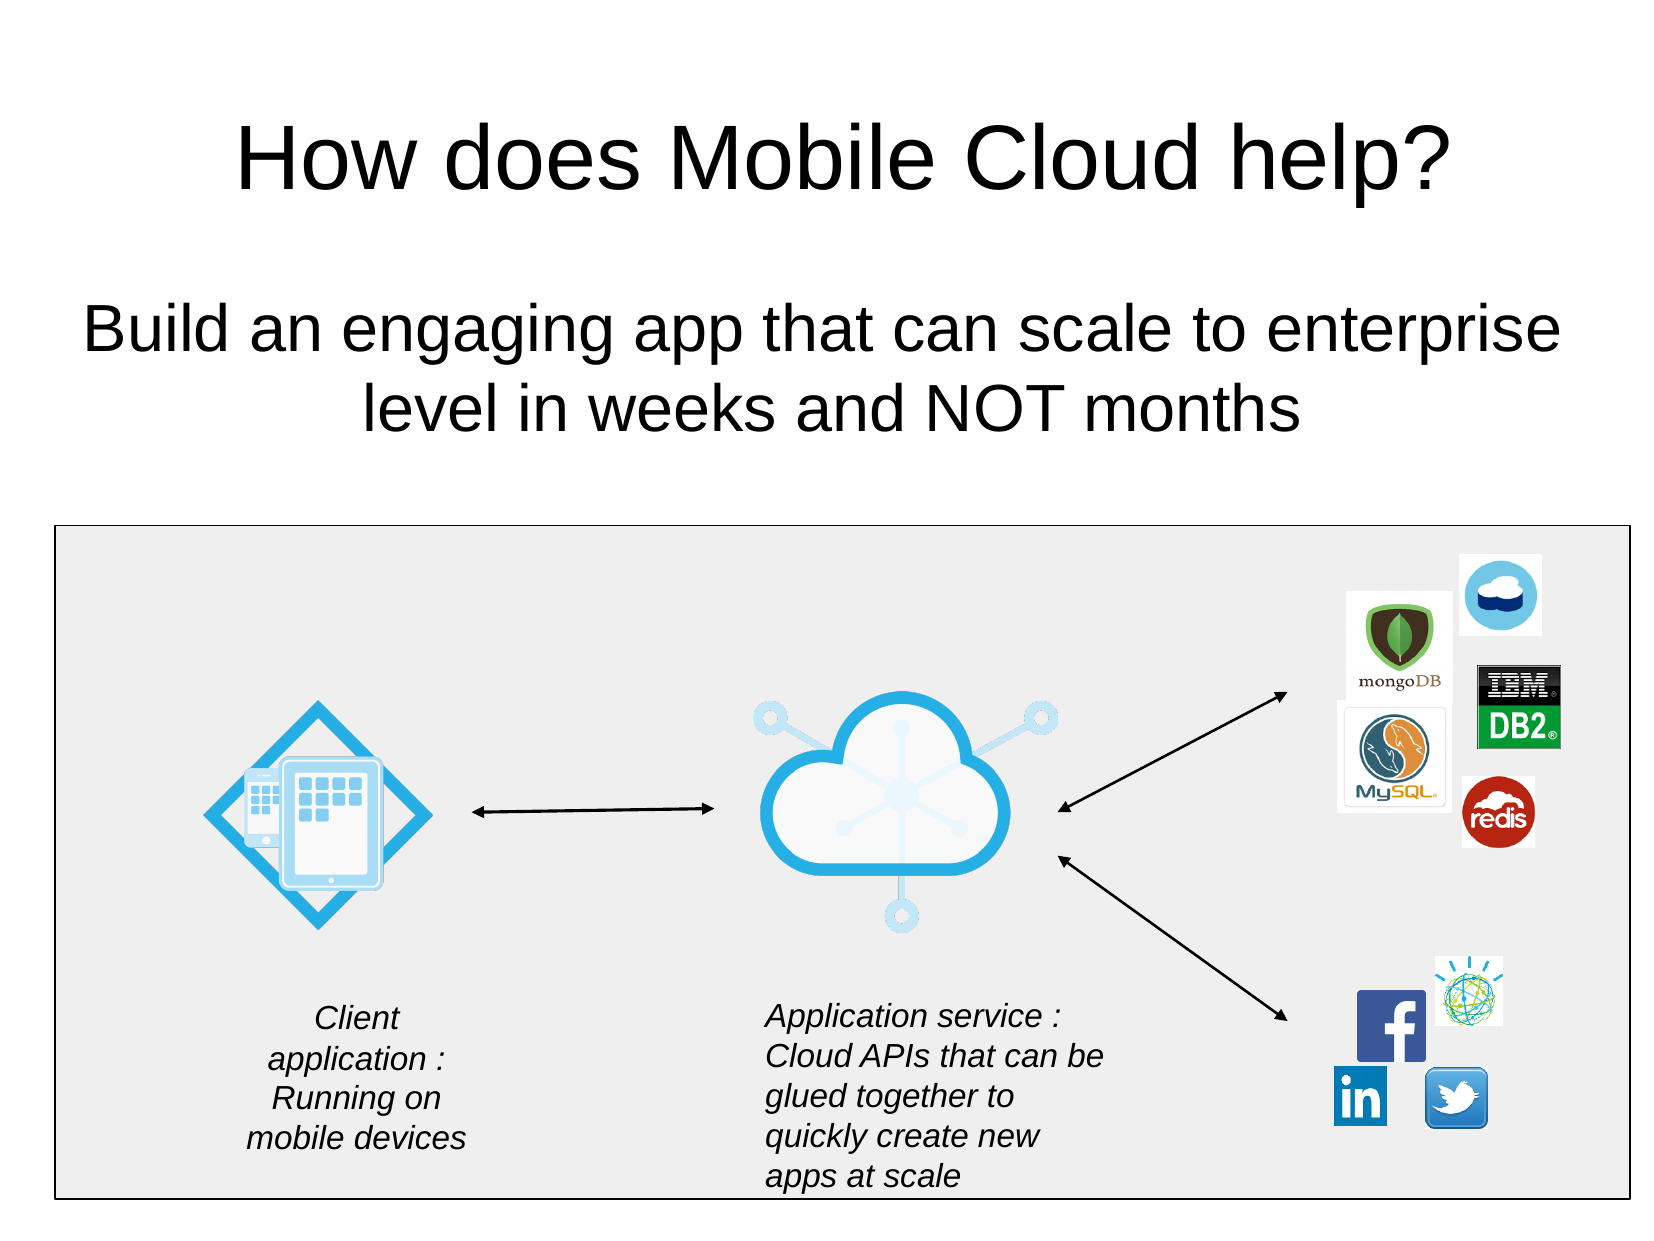

# How does Mobile Cloud help?
Build an engaging app that can scale to enterprise
level in weeks and NOT months
Application service : Cloud APIs that can be glued together to quickly create new apps at scale
Client application : Running on mobile devices